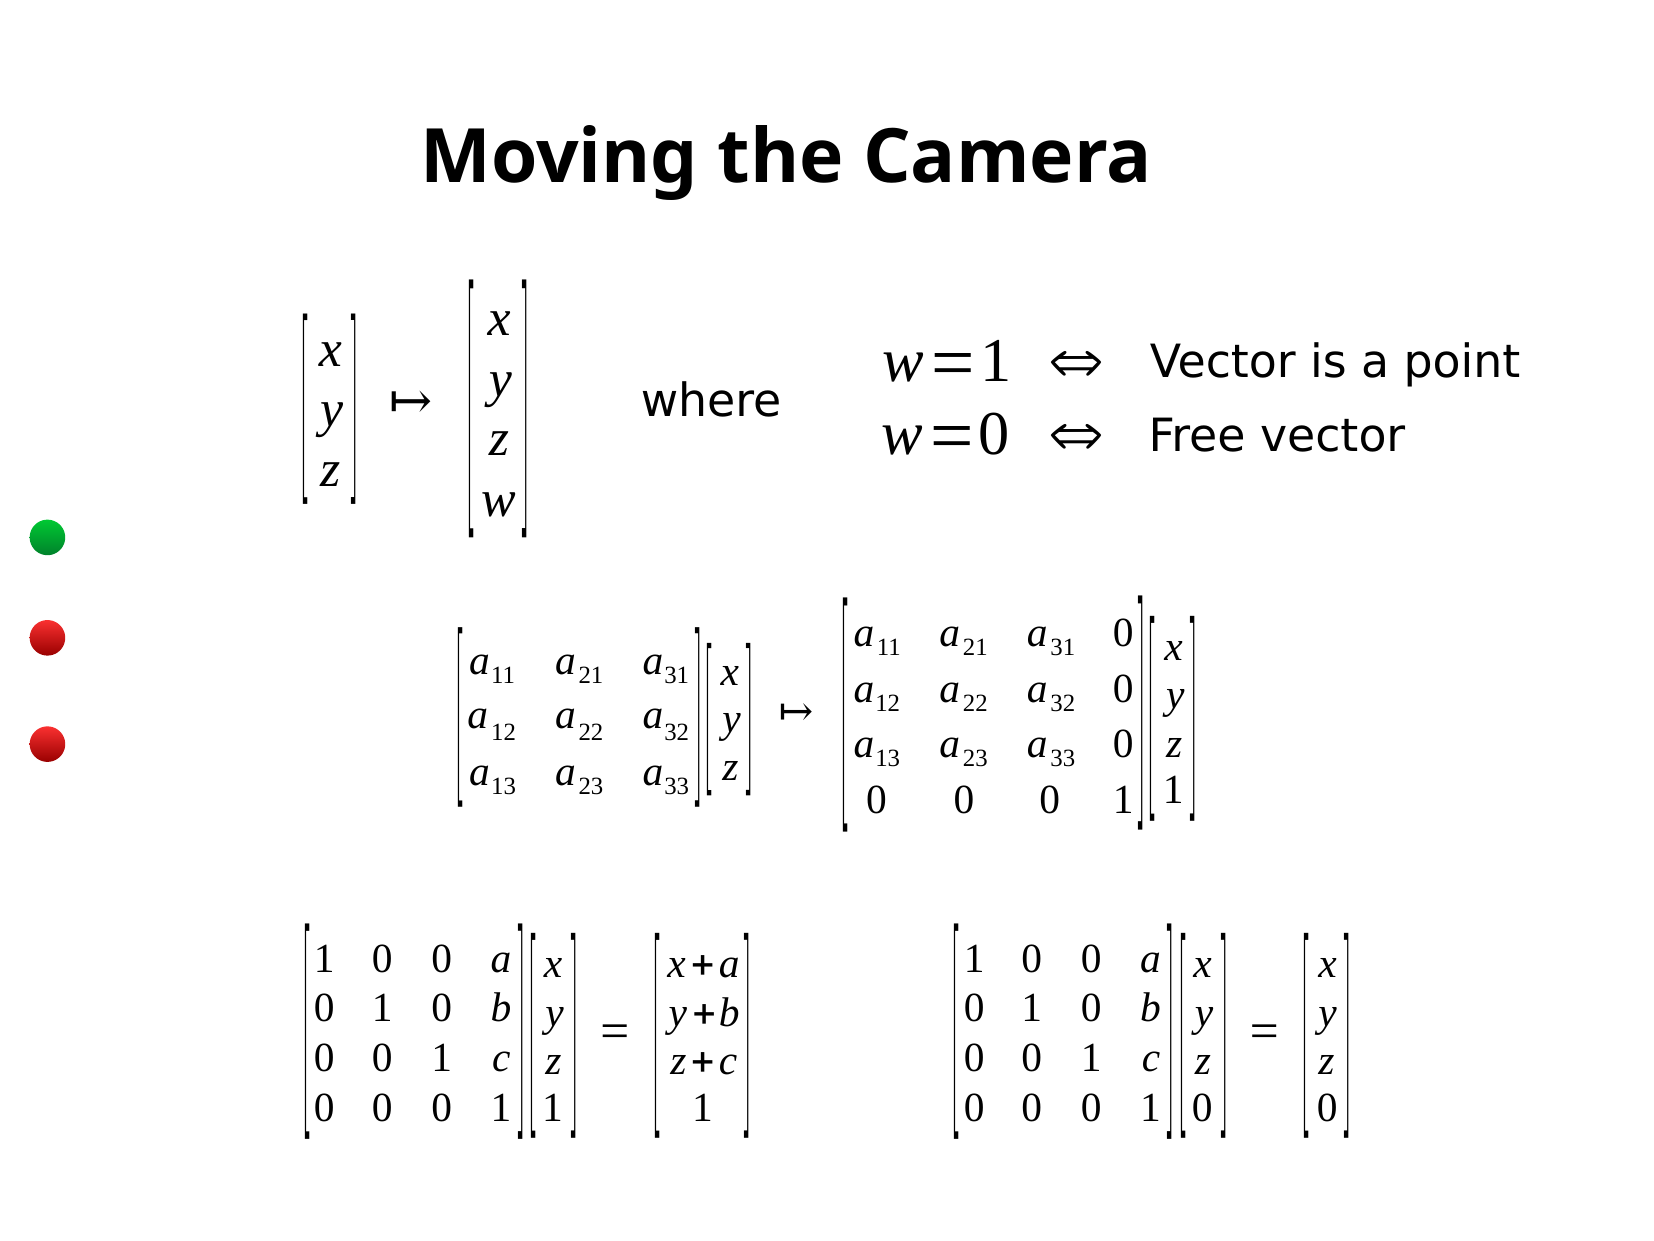

Moving the Camera
Vector is a point
where
Free vector